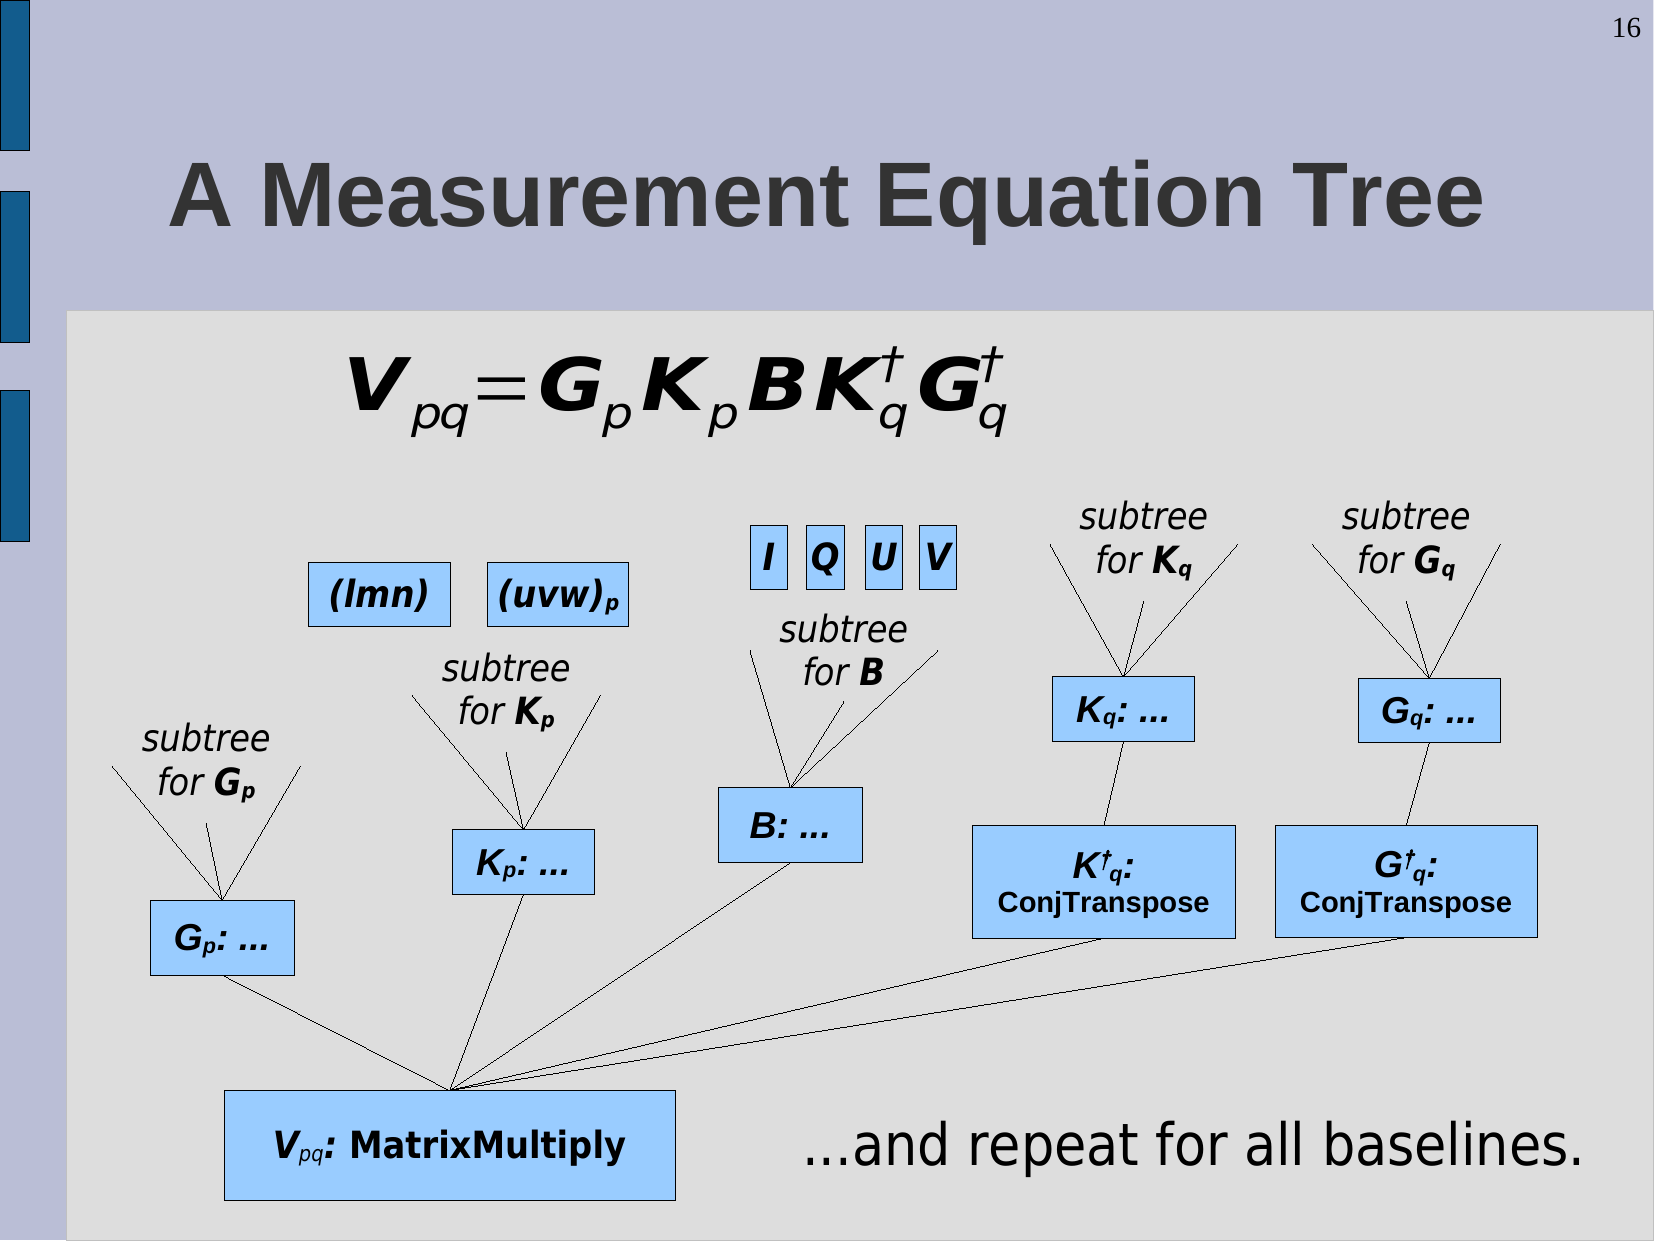

16
# A Measurement Equation Tree
subtree for Kq
subtree for Gq
I
Q
U
V
(lmn)
(uvw)p
subtree for B
subtree for Kp
Kp: ...
Kp: ...
Kp: ...
Kp: ...
Kp: ...
Kq: ...
Gq: ...
subtree for Gp
B: ...
G†q:
ConjTranspose
K†q:
ConjTranspose
Kp: ...
Gp: ...
Vpq: MatrixMultiply
...and repeat for all baselines.